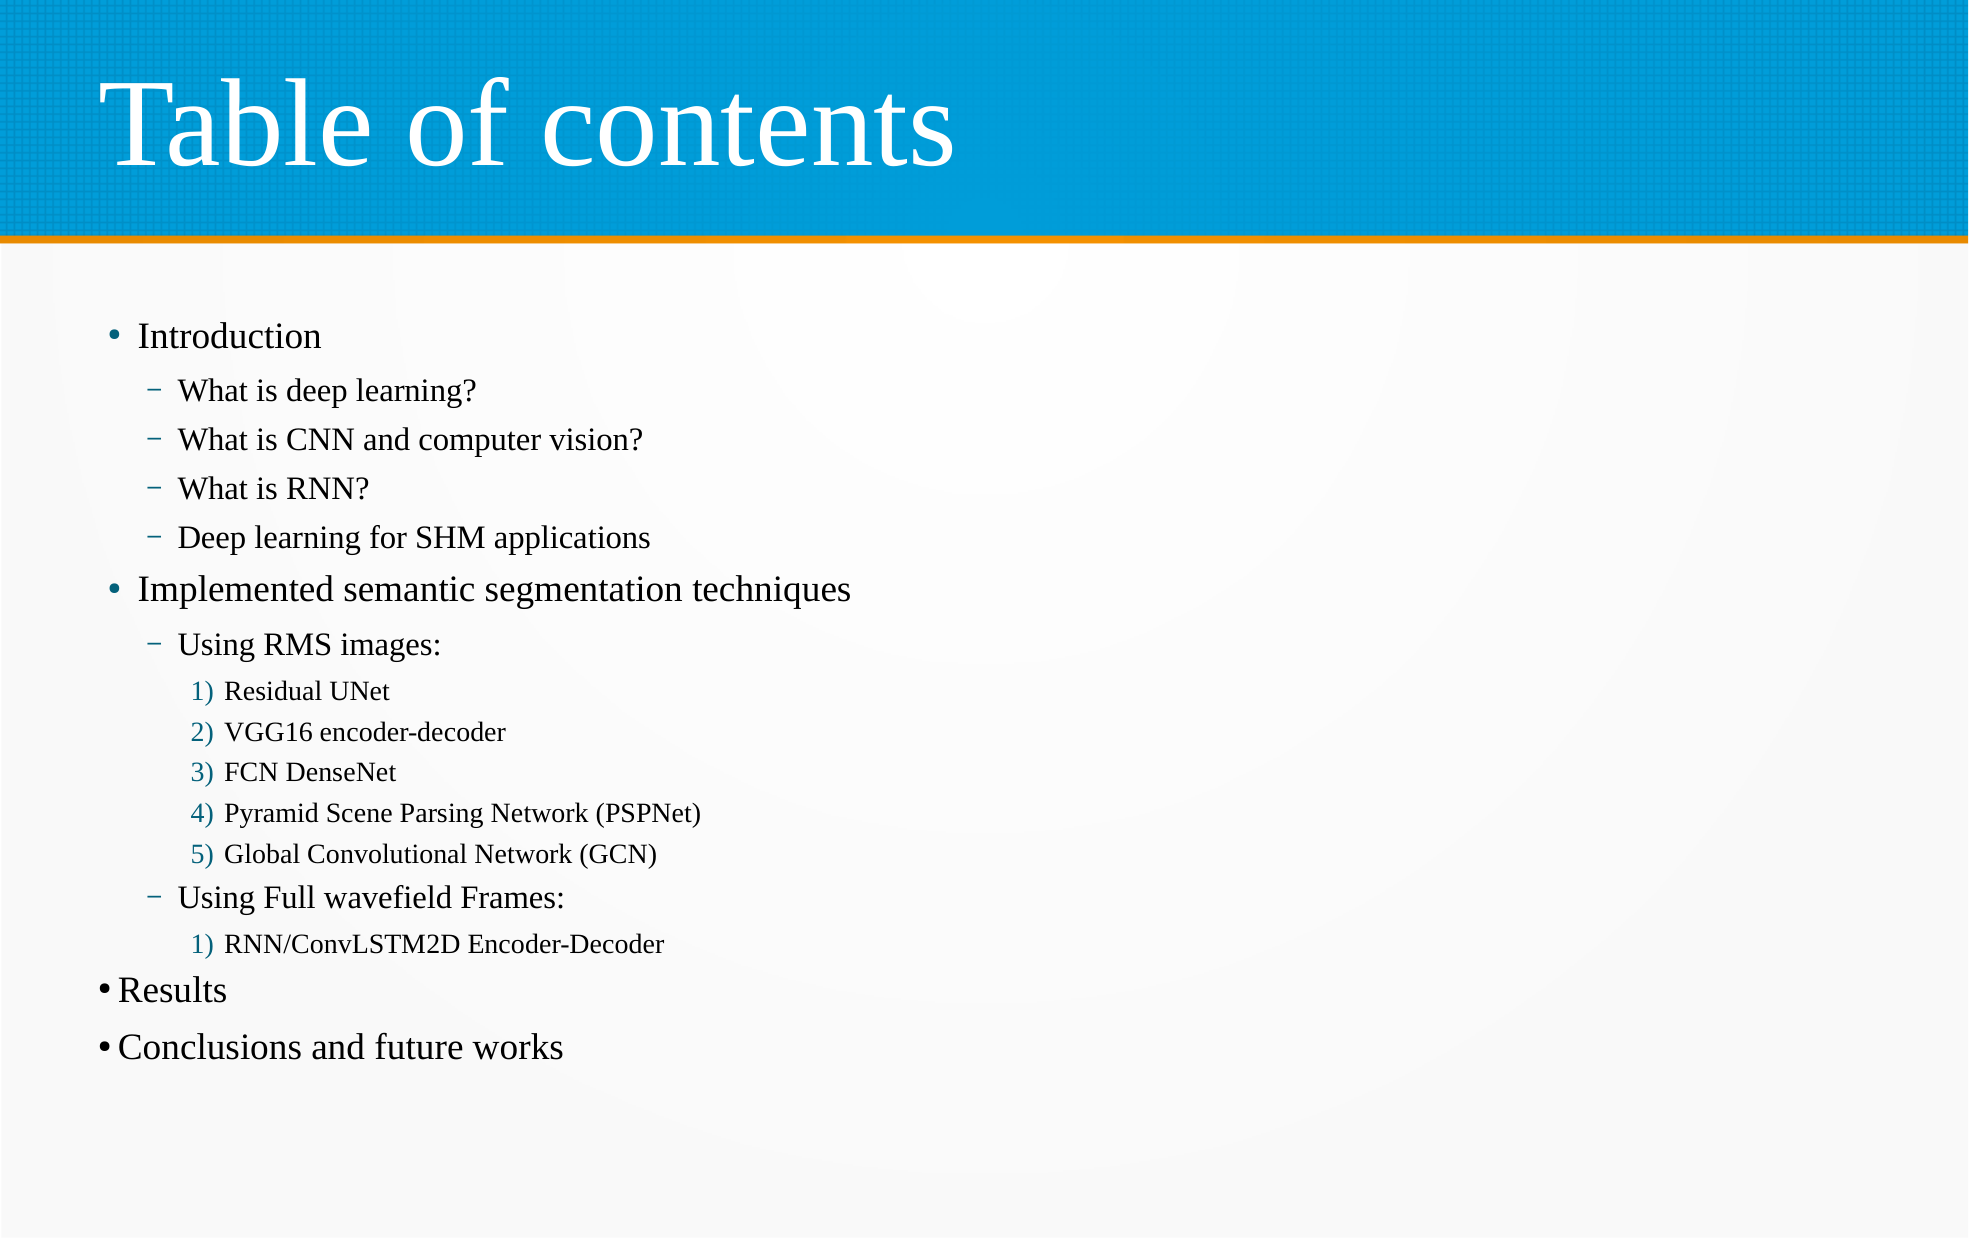

# Table of contents
Introduction
What is deep learning?
What is CNN and computer vision?
What is RNN?
Deep learning for SHM applications
Implemented semantic segmentation techniques
Using RMS images:
 Residual UNet
 VGG16 encoder-decoder
 FCN DenseNet
 Pyramid Scene Parsing Network (PSPNet)
 Global Convolutional Network (GCN)
Using Full wavefield Frames:
 RNN/ConvLSTM2D Encoder-Decoder
Results
Conclusions and future works